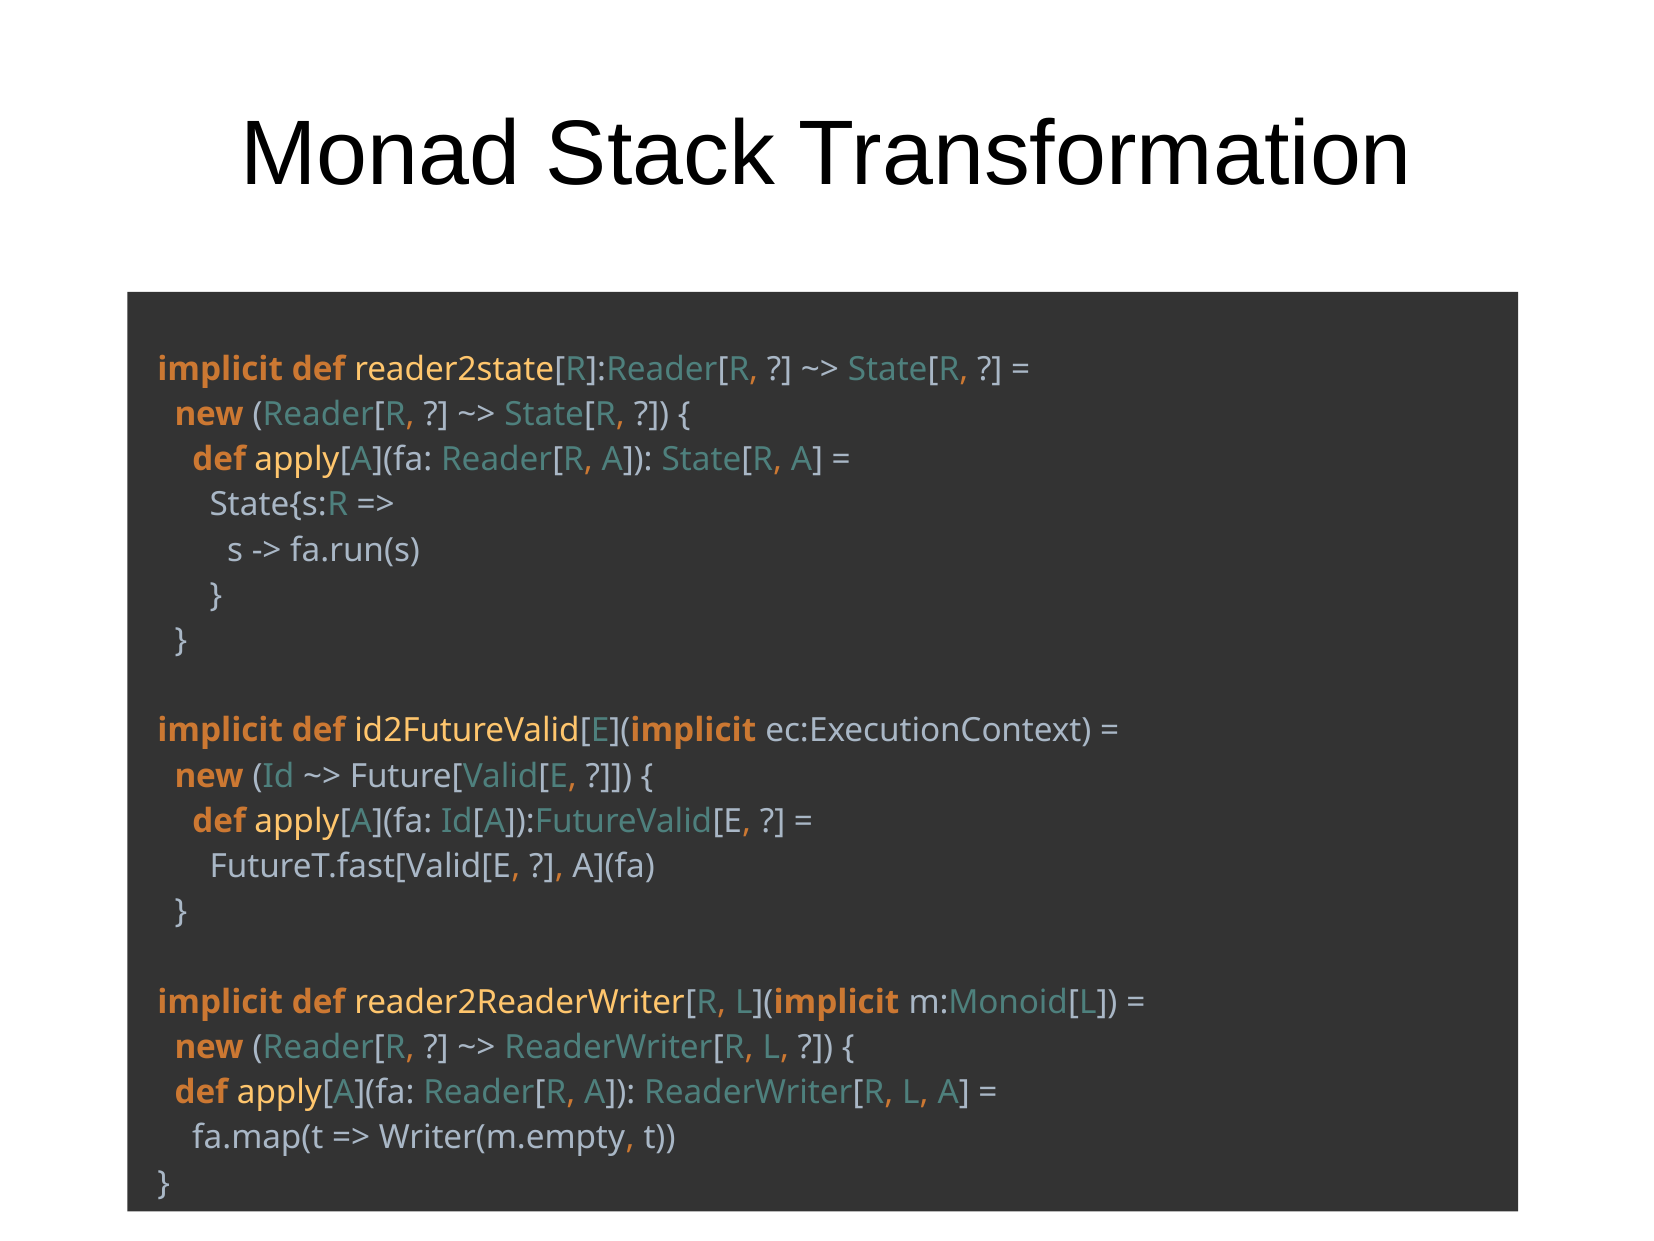

# Monad Stack Transformation
implicit def reader2state[R]:Reader[R, ?] ~> State[R, ?] =
 new (Reader[R, ?] ~> State[R, ?]) {
 def apply[A](fa: Reader[R, A]): State[R, A] =
 State{s:R =>
 s -> fa.run(s)
 }
 }
implicit def id2FutureValid[E](implicit ec:ExecutionContext) =
 new (Id ~> Future[Valid[E, ?]]) {
 def apply[A](fa: Id[A]):FutureValid[E, ?] =
 FutureT.fast[Valid[E, ?], A](fa)
 }
implicit def reader2ReaderWriter[R, L](implicit m:Monoid[L]) =
 new (Reader[R, ?] ~> ReaderWriter[R, L, ?]) {
 def apply[A](fa: Reader[R, A]): ReaderWriter[R, L, A] =
 fa.map(t => Writer(m.empty, t))
}